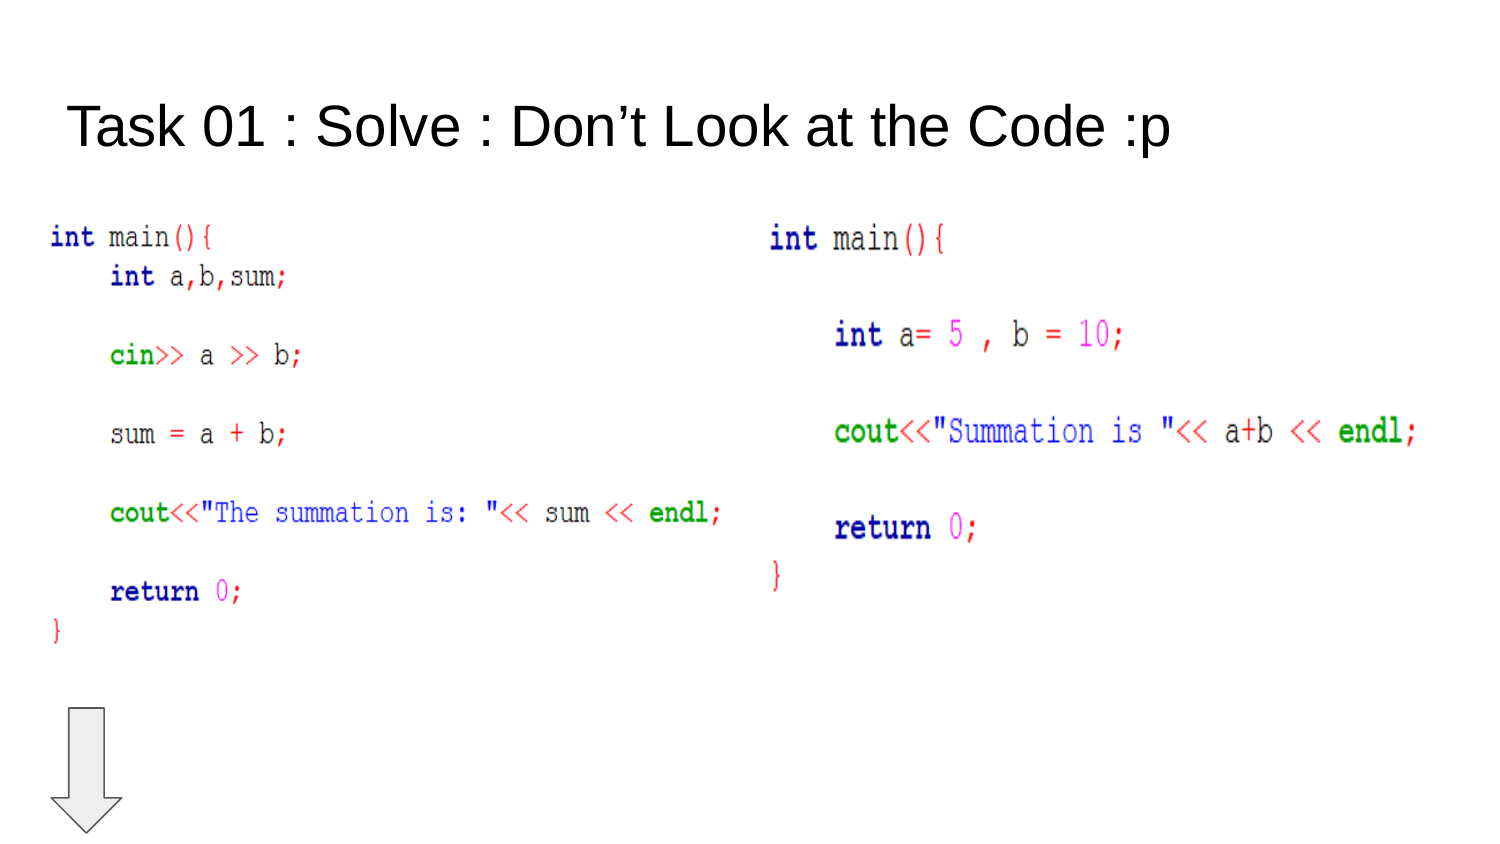

# Task 01 : Solve : Don’t Look at the Code :p